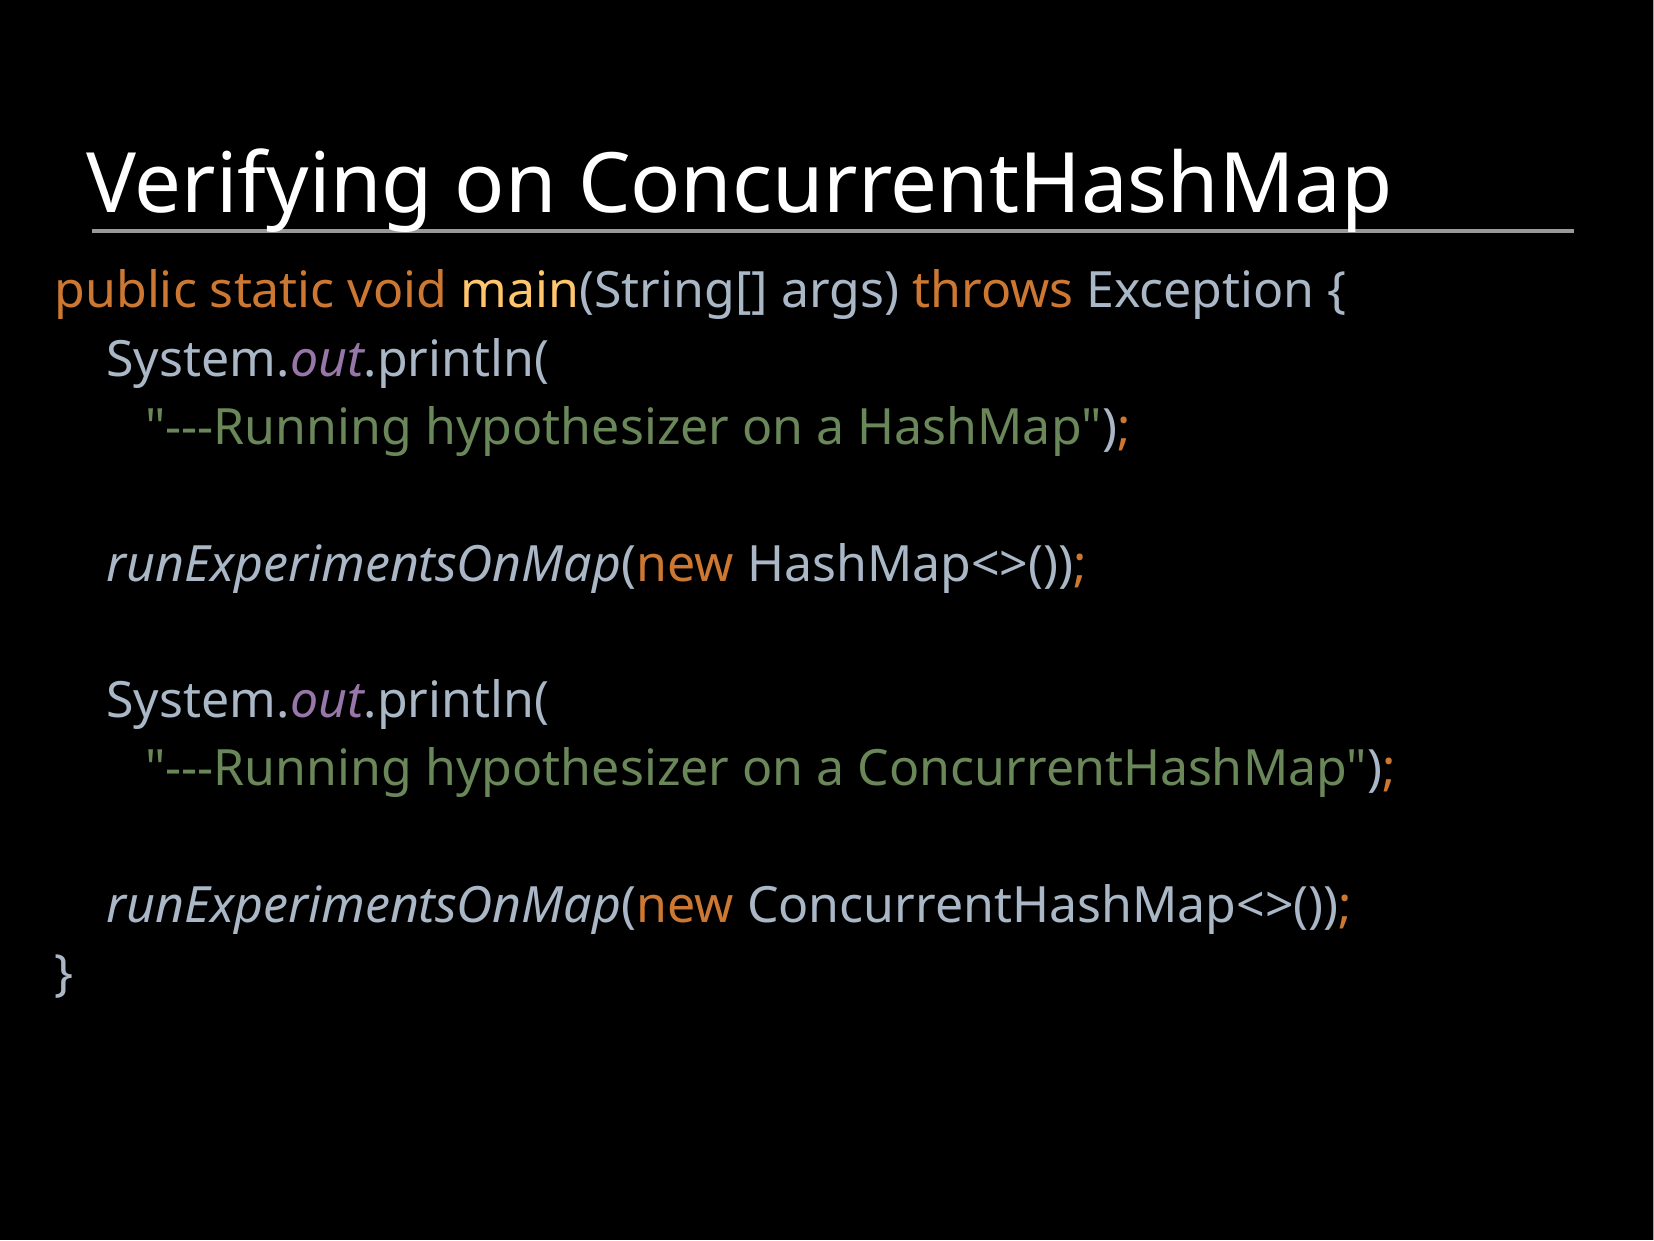

# Verifying on ConcurrentHashMap
public static void main(String[] args) throws Exception {
 System.out.println(
 "---Running hypothesizer on a HashMap");
 runExperimentsOnMap(new HashMap<>());
 System.out.println(
 "---Running hypothesizer on a ConcurrentHashMap");
 runExperimentsOnMap(new ConcurrentHashMap<>());
}